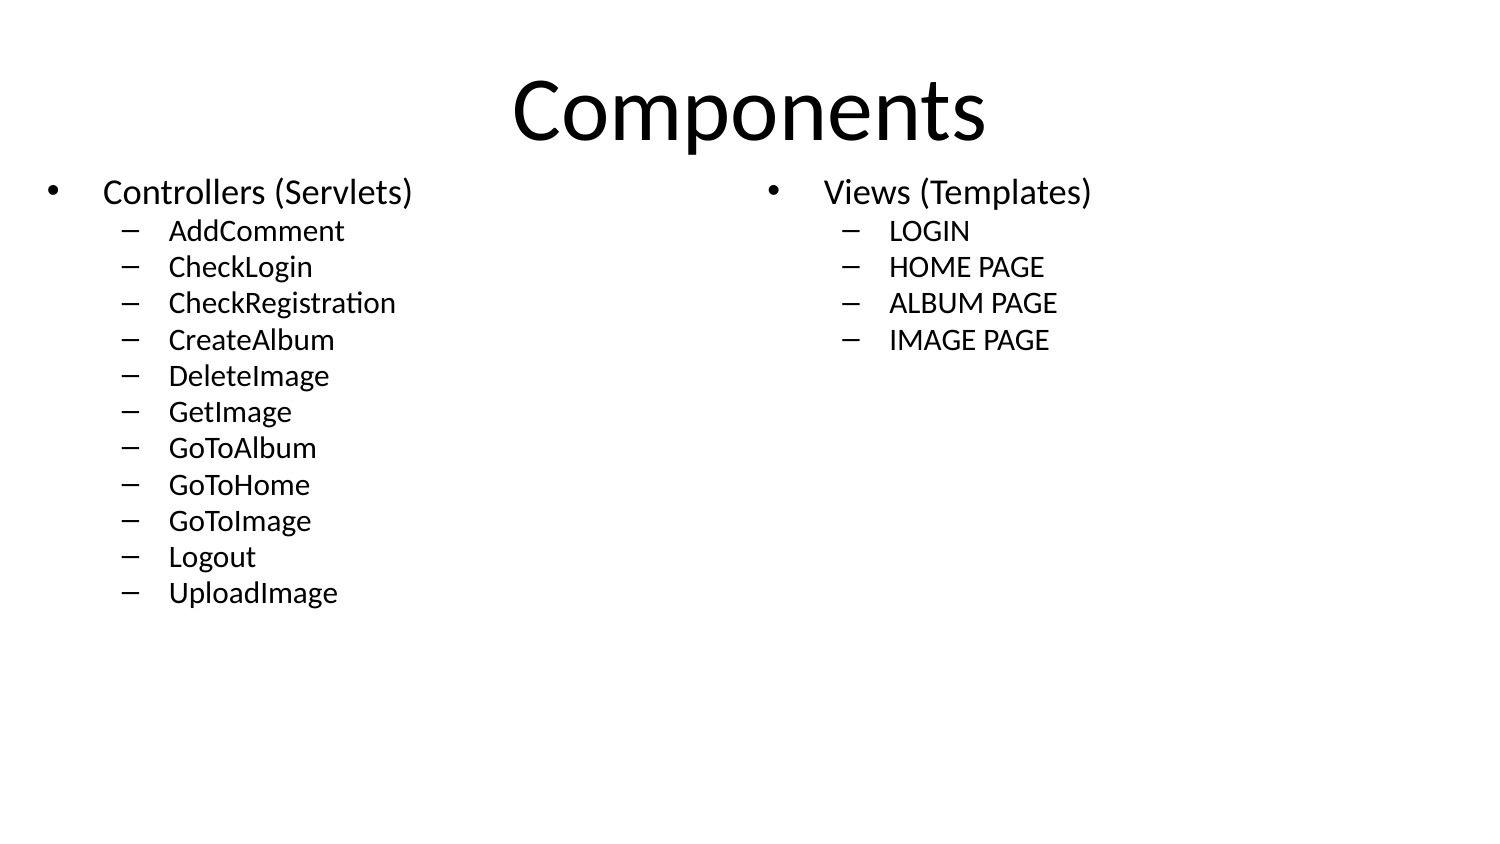

# Components
Controllers (Servlets)
AddComment
CheckLogin
CheckRegistration
CreateAlbum
DeleteImage
GetImage
GoToAlbum
GoToHome
GoToImage
Logout
UploadImage
Views (Templates)
LOGIN
HOME PAGE
ALBUM PAGE
IMAGE PAGE